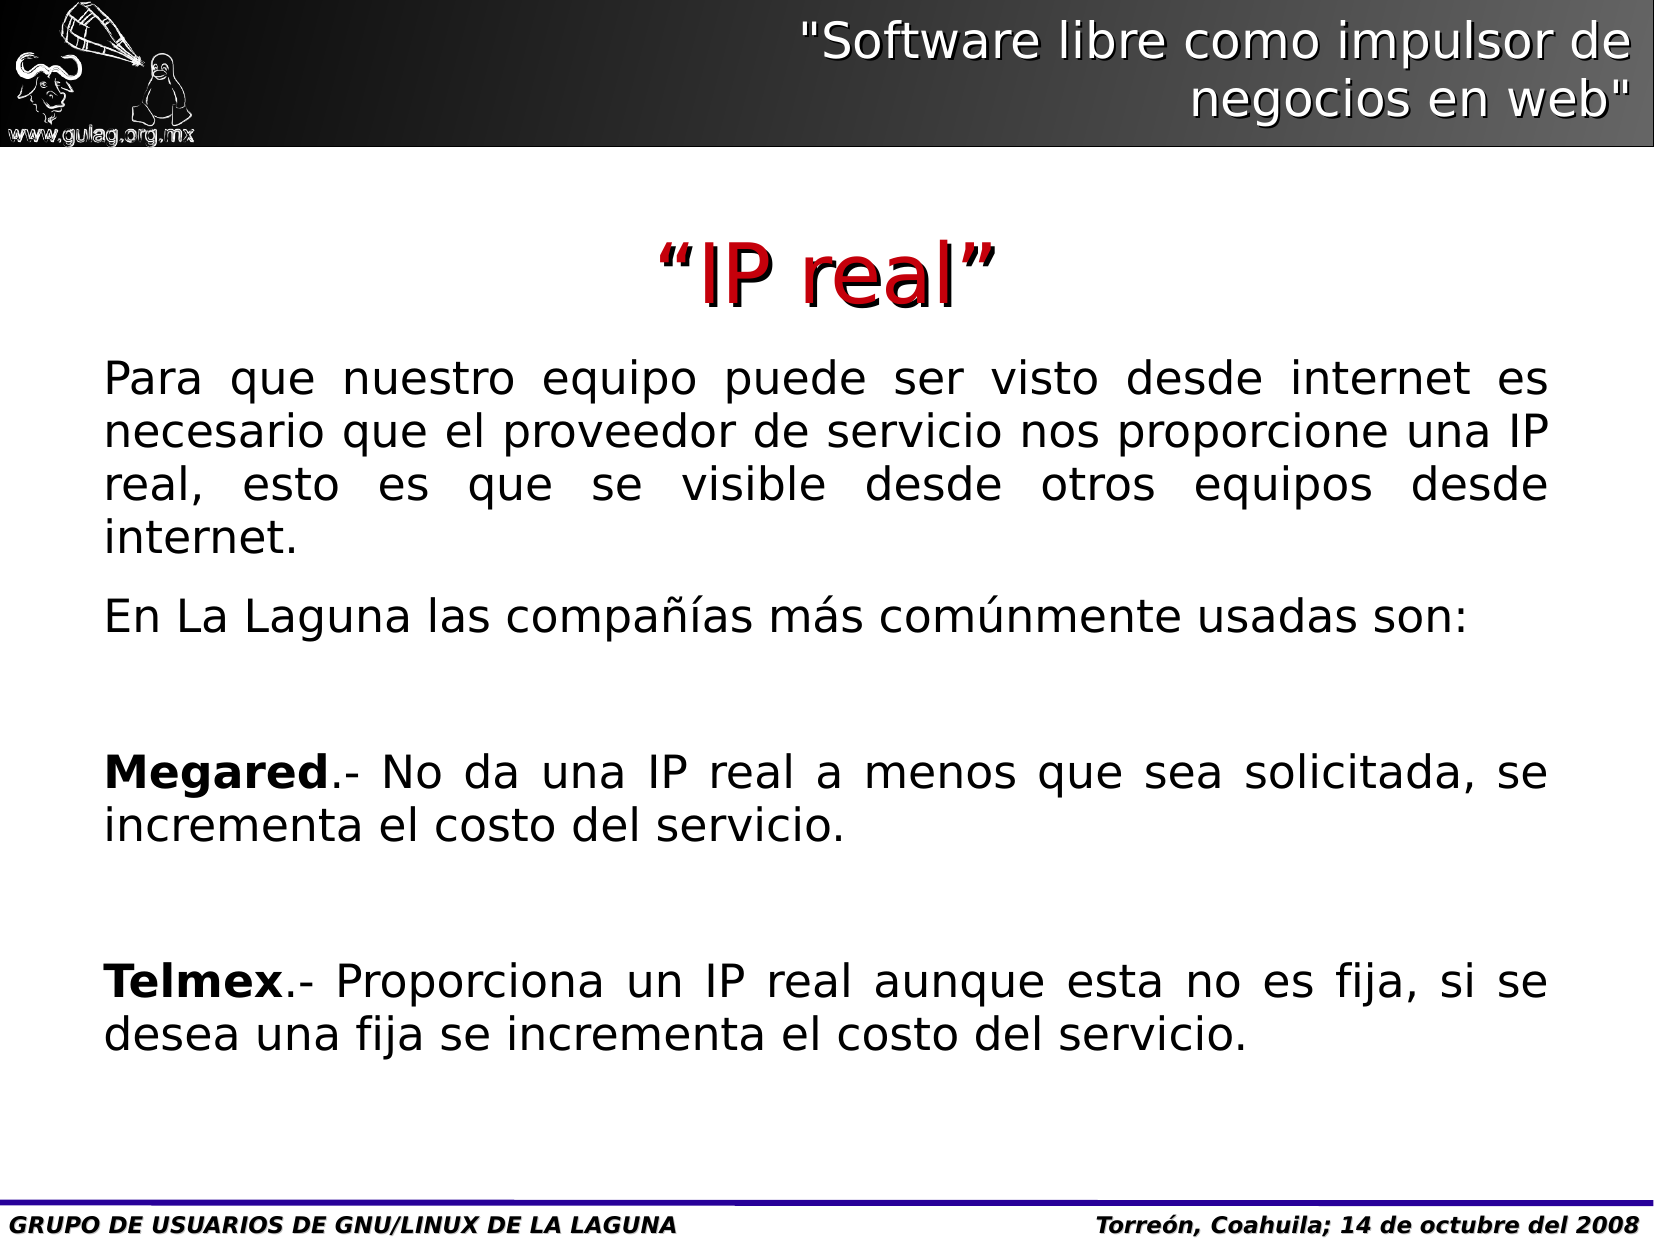

"Software libre como impulsor de negocios en web"
GRUPO DE USUARIOS DE GNU/LINUX DE LA LAGUNA
Torreón, Coahuila; 14 de octubre del 2008
“IP real”
Para que nuestro equipo puede ser visto desde internet es necesario que el proveedor de servicio nos proporcione una IP real, esto es que se visible desde otros equipos desde internet.
En La Laguna las compañías más comúnmente usadas son:
Megared.- No da una IP real a menos que sea solicitada, se incrementa el costo del servicio.
Telmex.- Proporciona un IP real aunque esta no es fija, si se desea una fija se incrementa el costo del servicio.